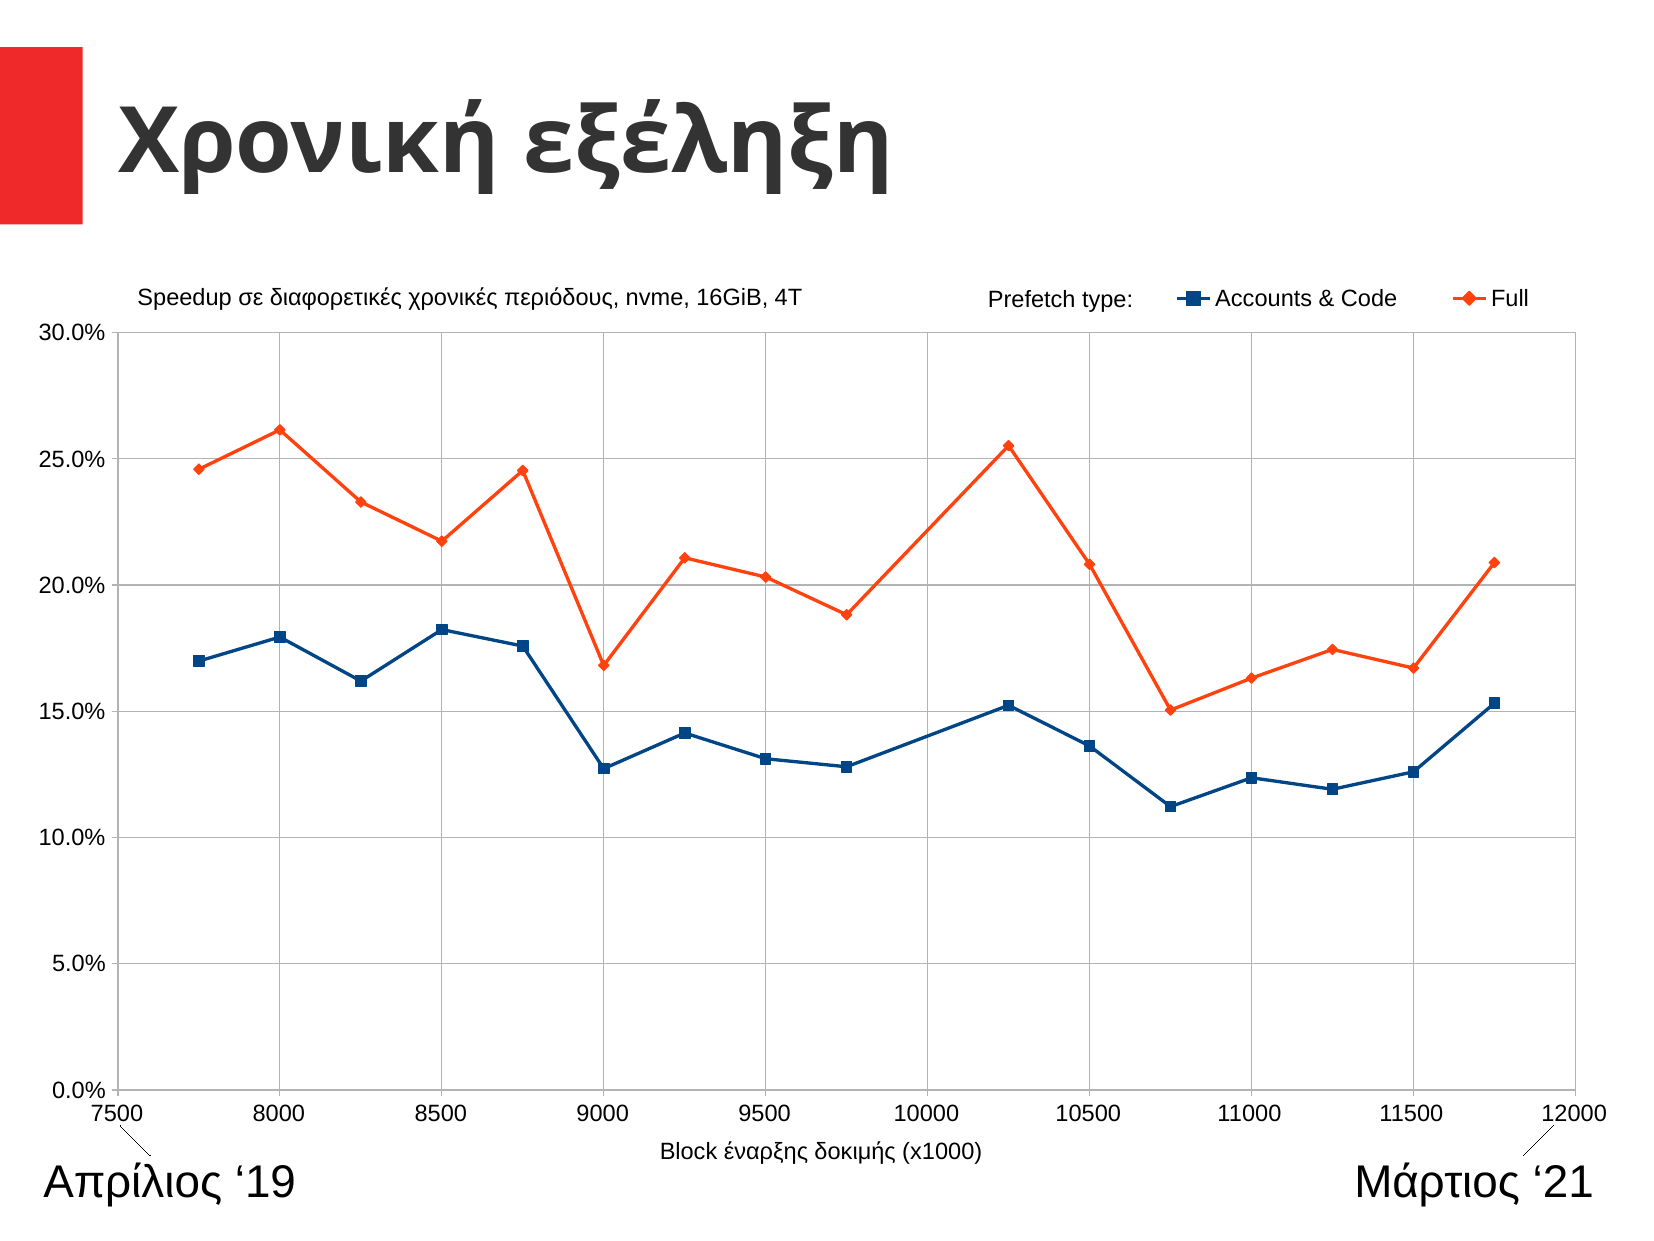

# Χρονική εξέληξη
48
Απρίλιος ‘19
Μάρτιος ‘21